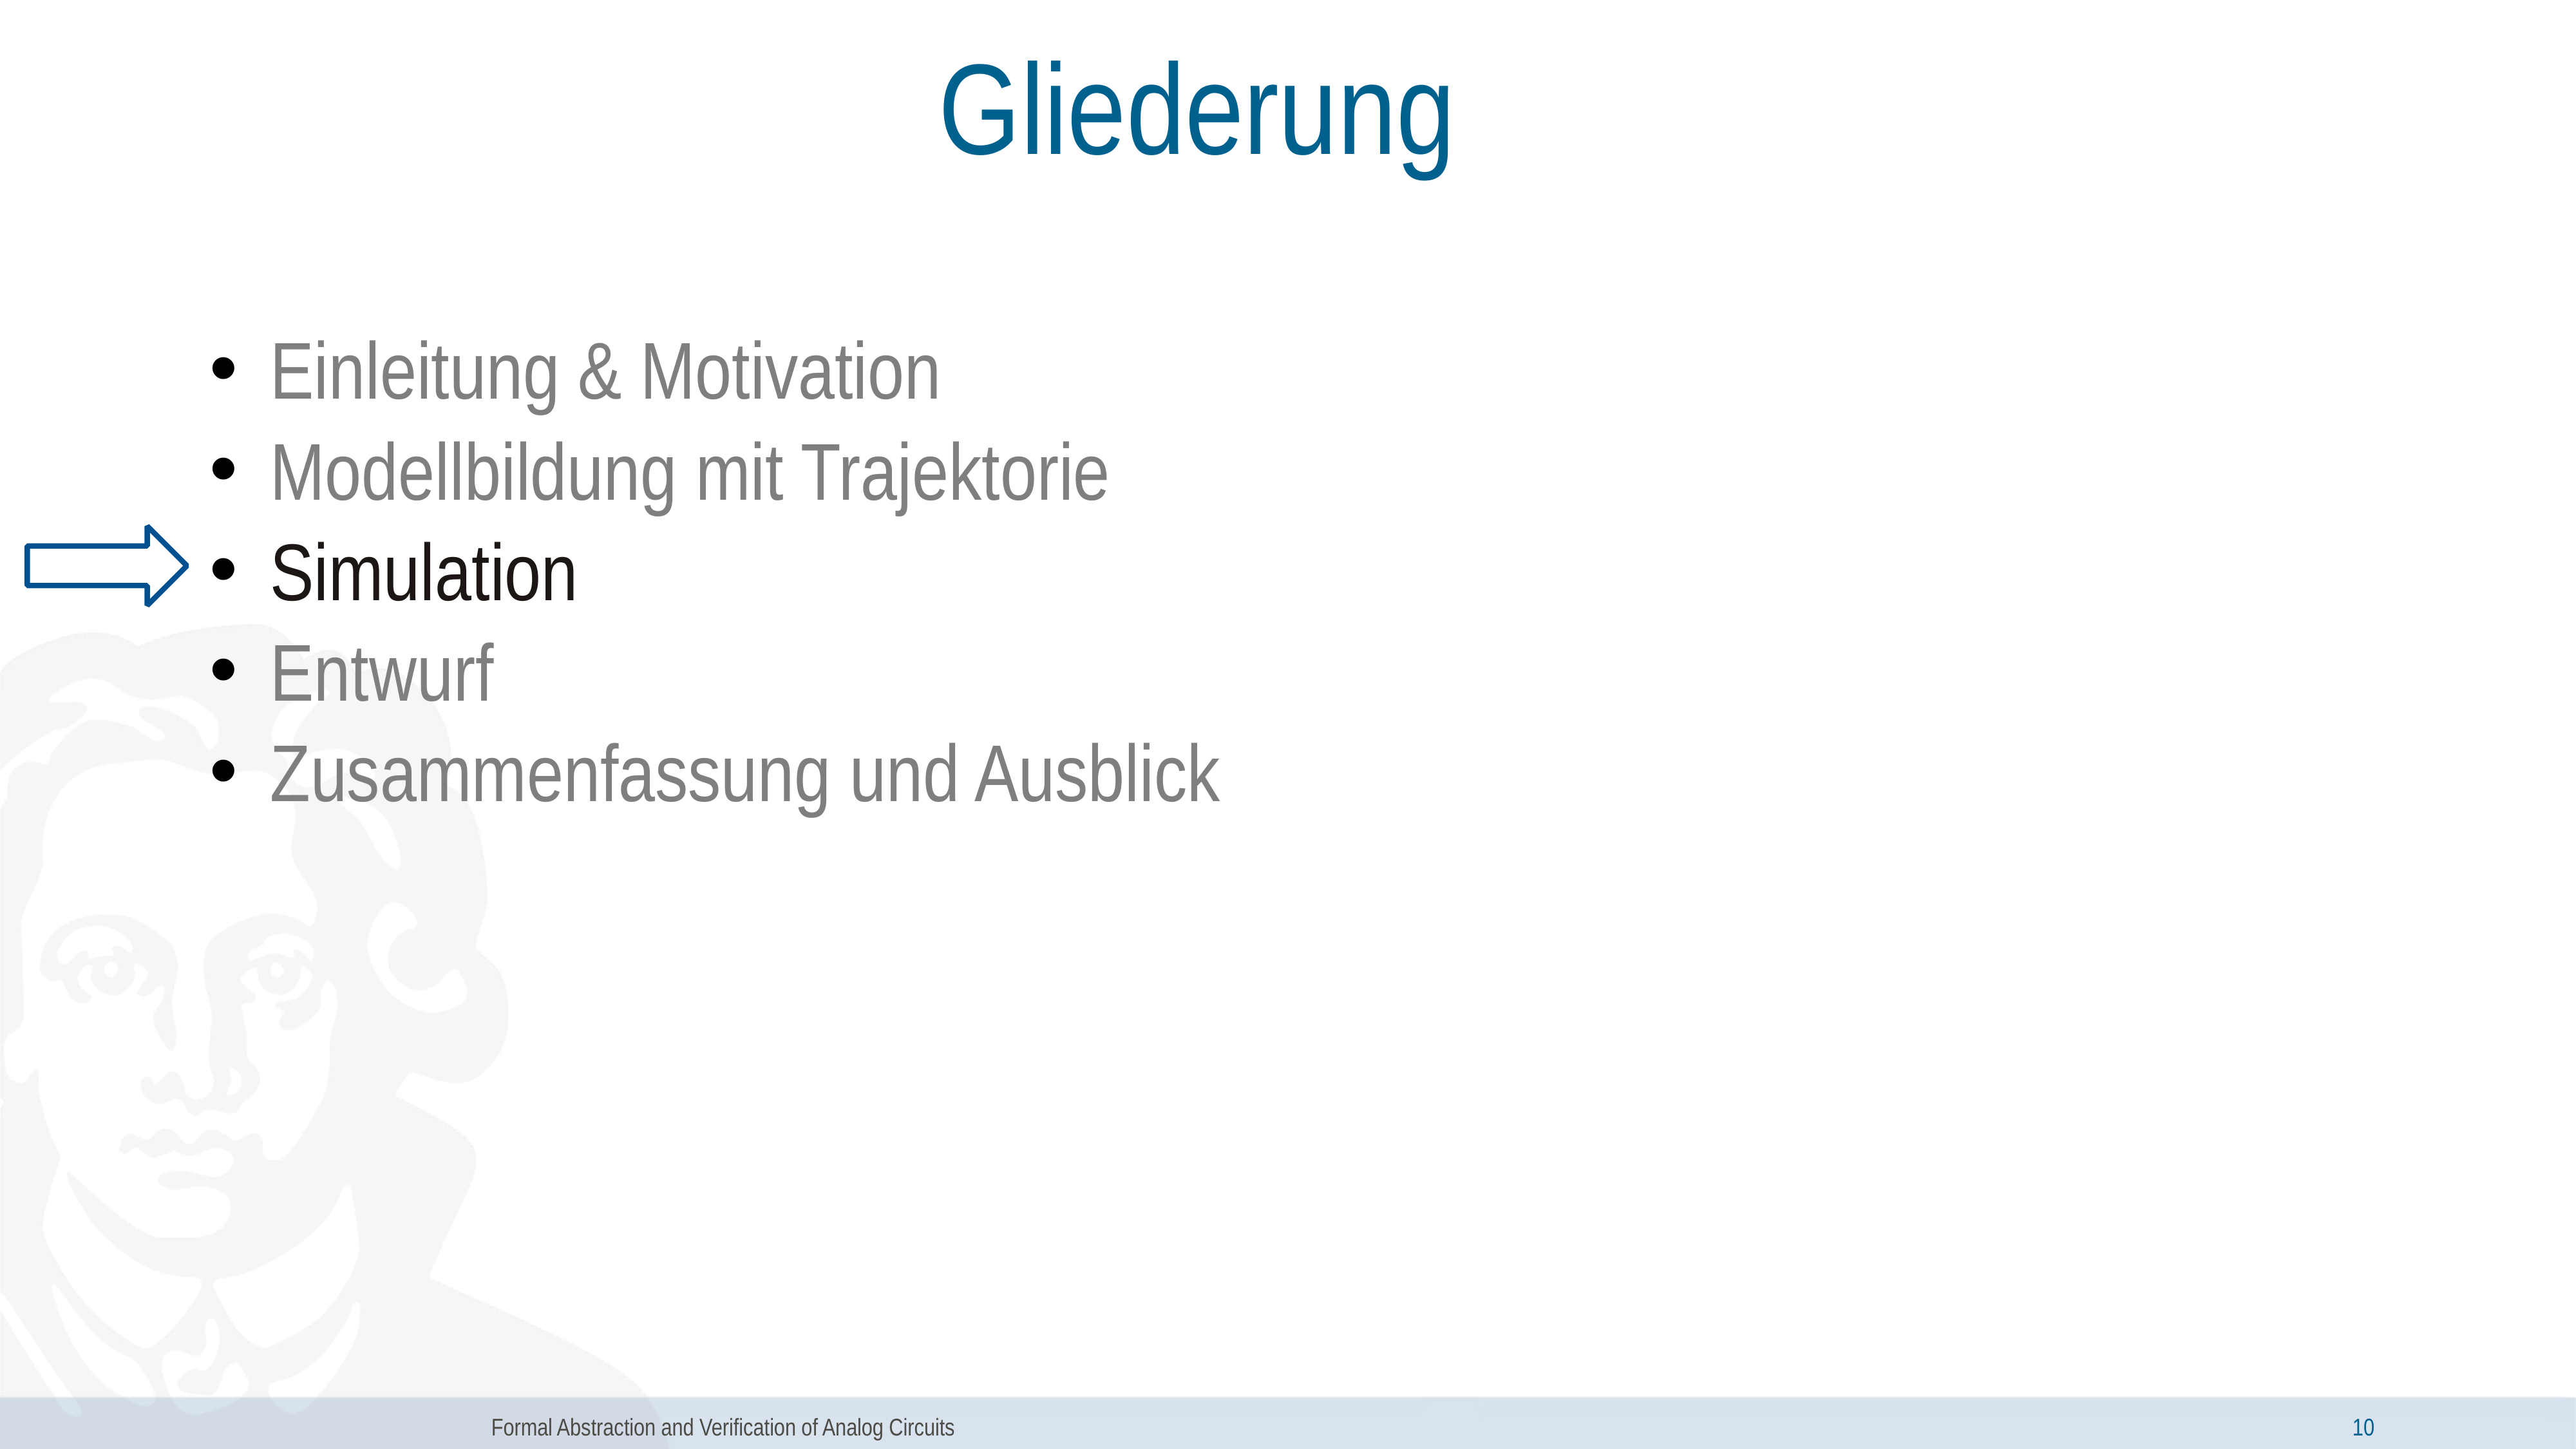

Gliederung
# Einleitung & Motivation
Modellbildung mit Trajektorie
Simulation
Entwurf
Zusammenfassung und Ausblick
Formal Abstraction and Verification of Analog Circuits